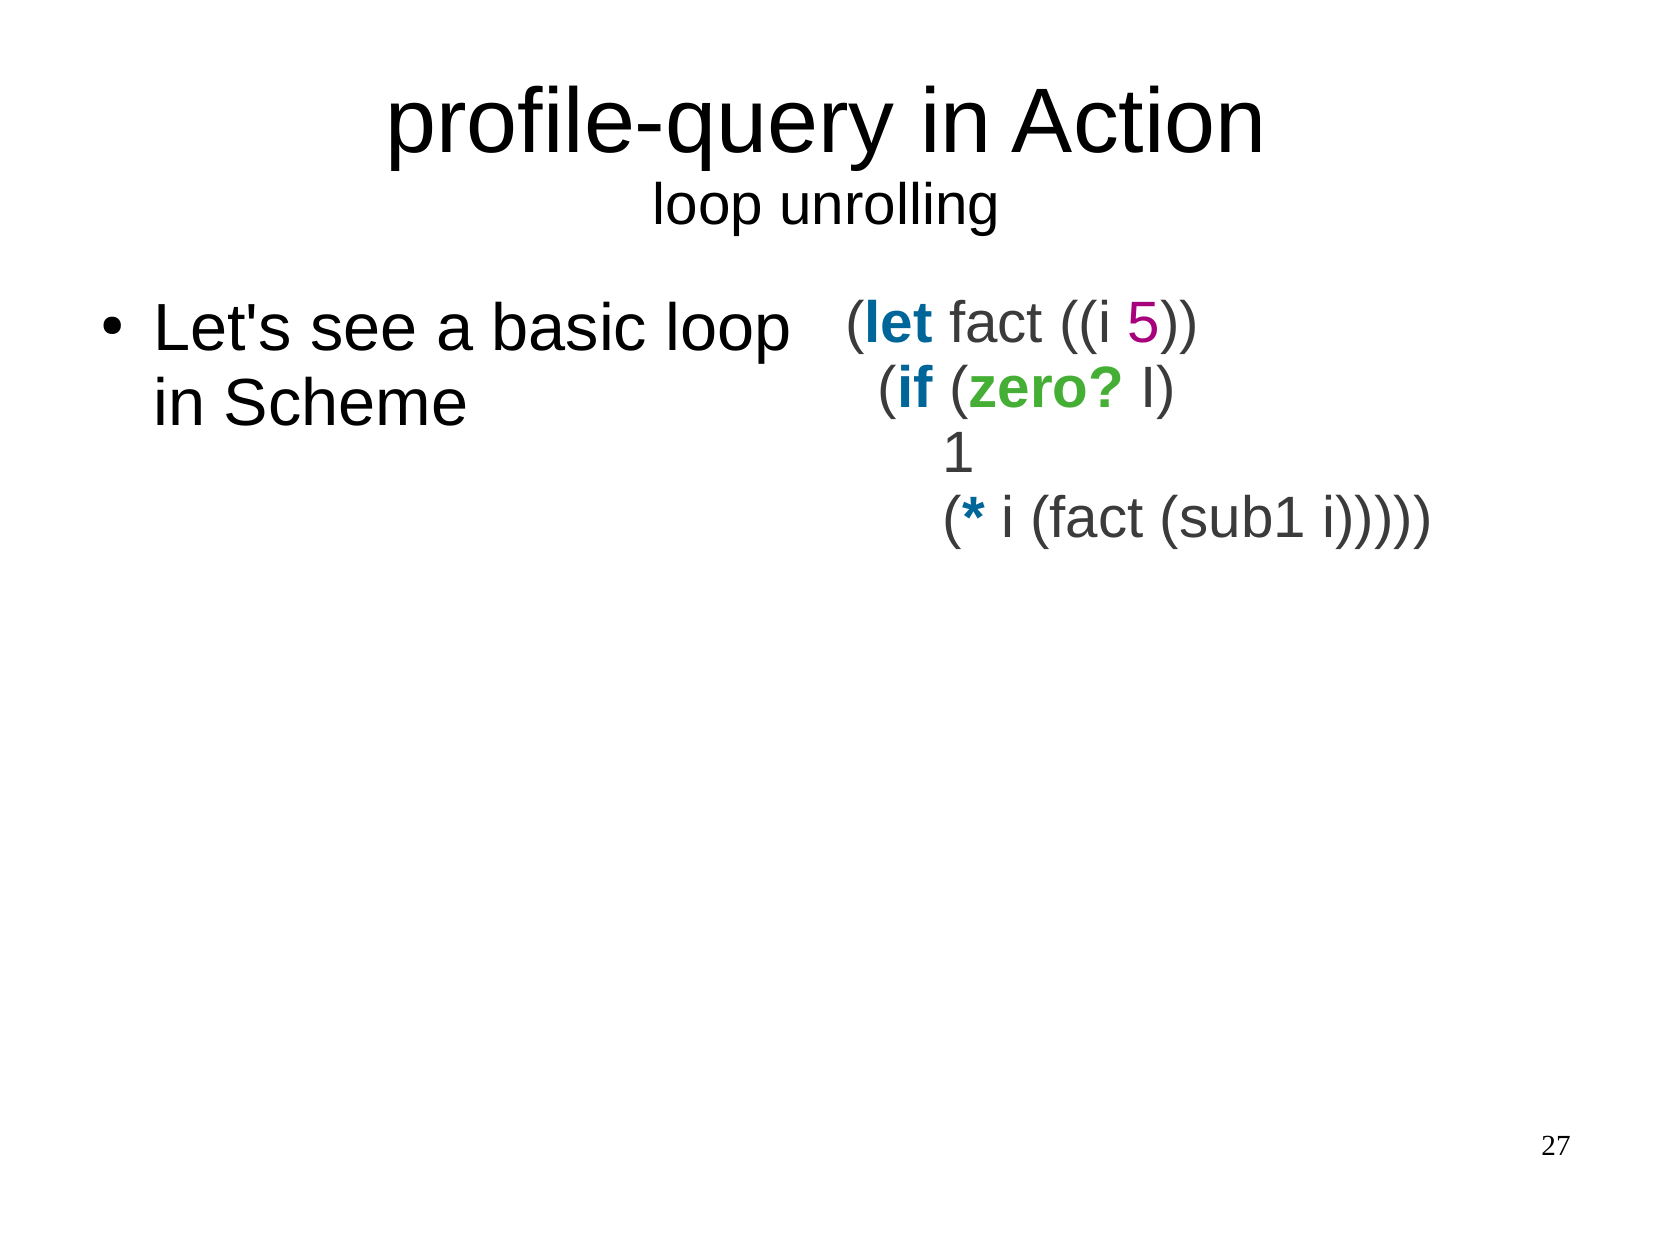

# profile-query in Action loop unrolling
Let's see a basic loop in Scheme
(let fact ((i 5))
 (if (zero? I)
 1
 (* i (fact (sub1 i)))))
27